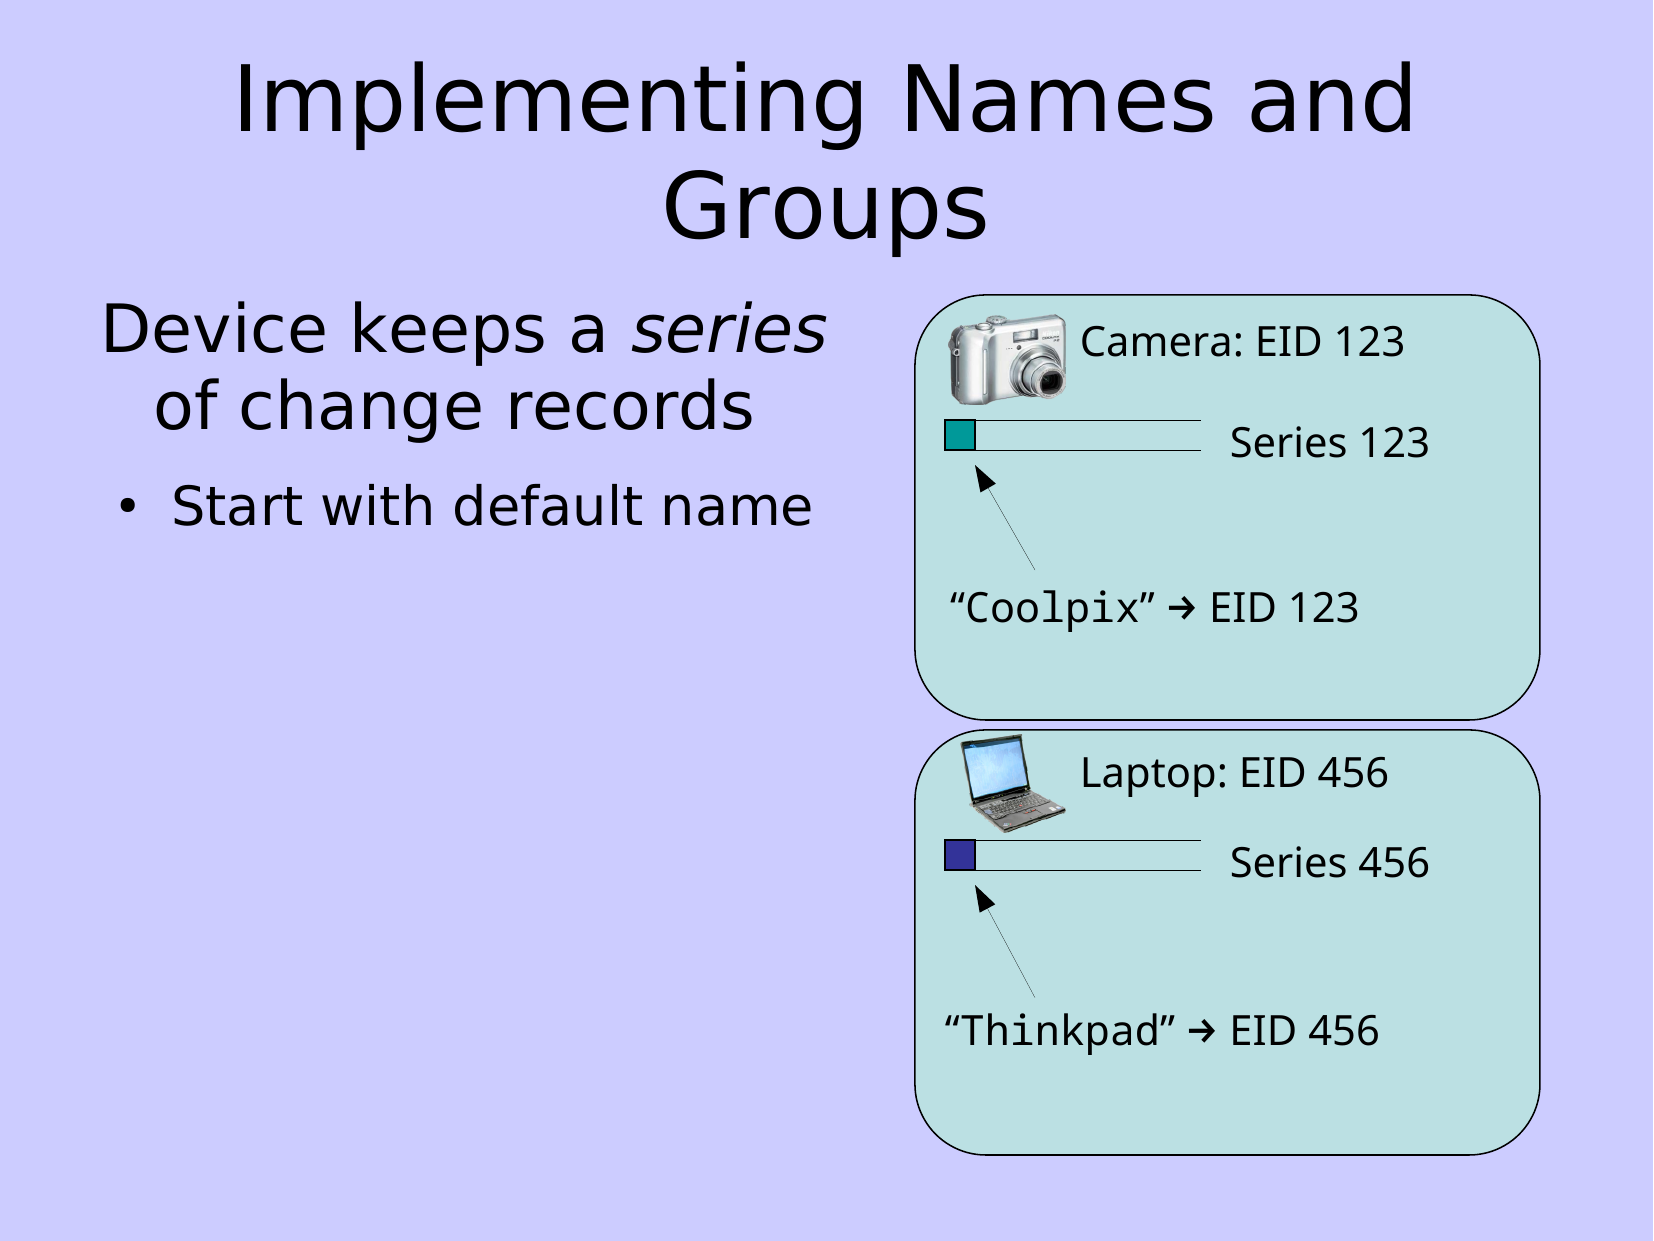

# Implementing Names and Groups
Device keeps a series
of change records
Start with default name
Camera: EID 123
Series 123
“Coolpix” → EID 123
Laptop: EID 456
Series 456
“Thinkpad” → EID 456